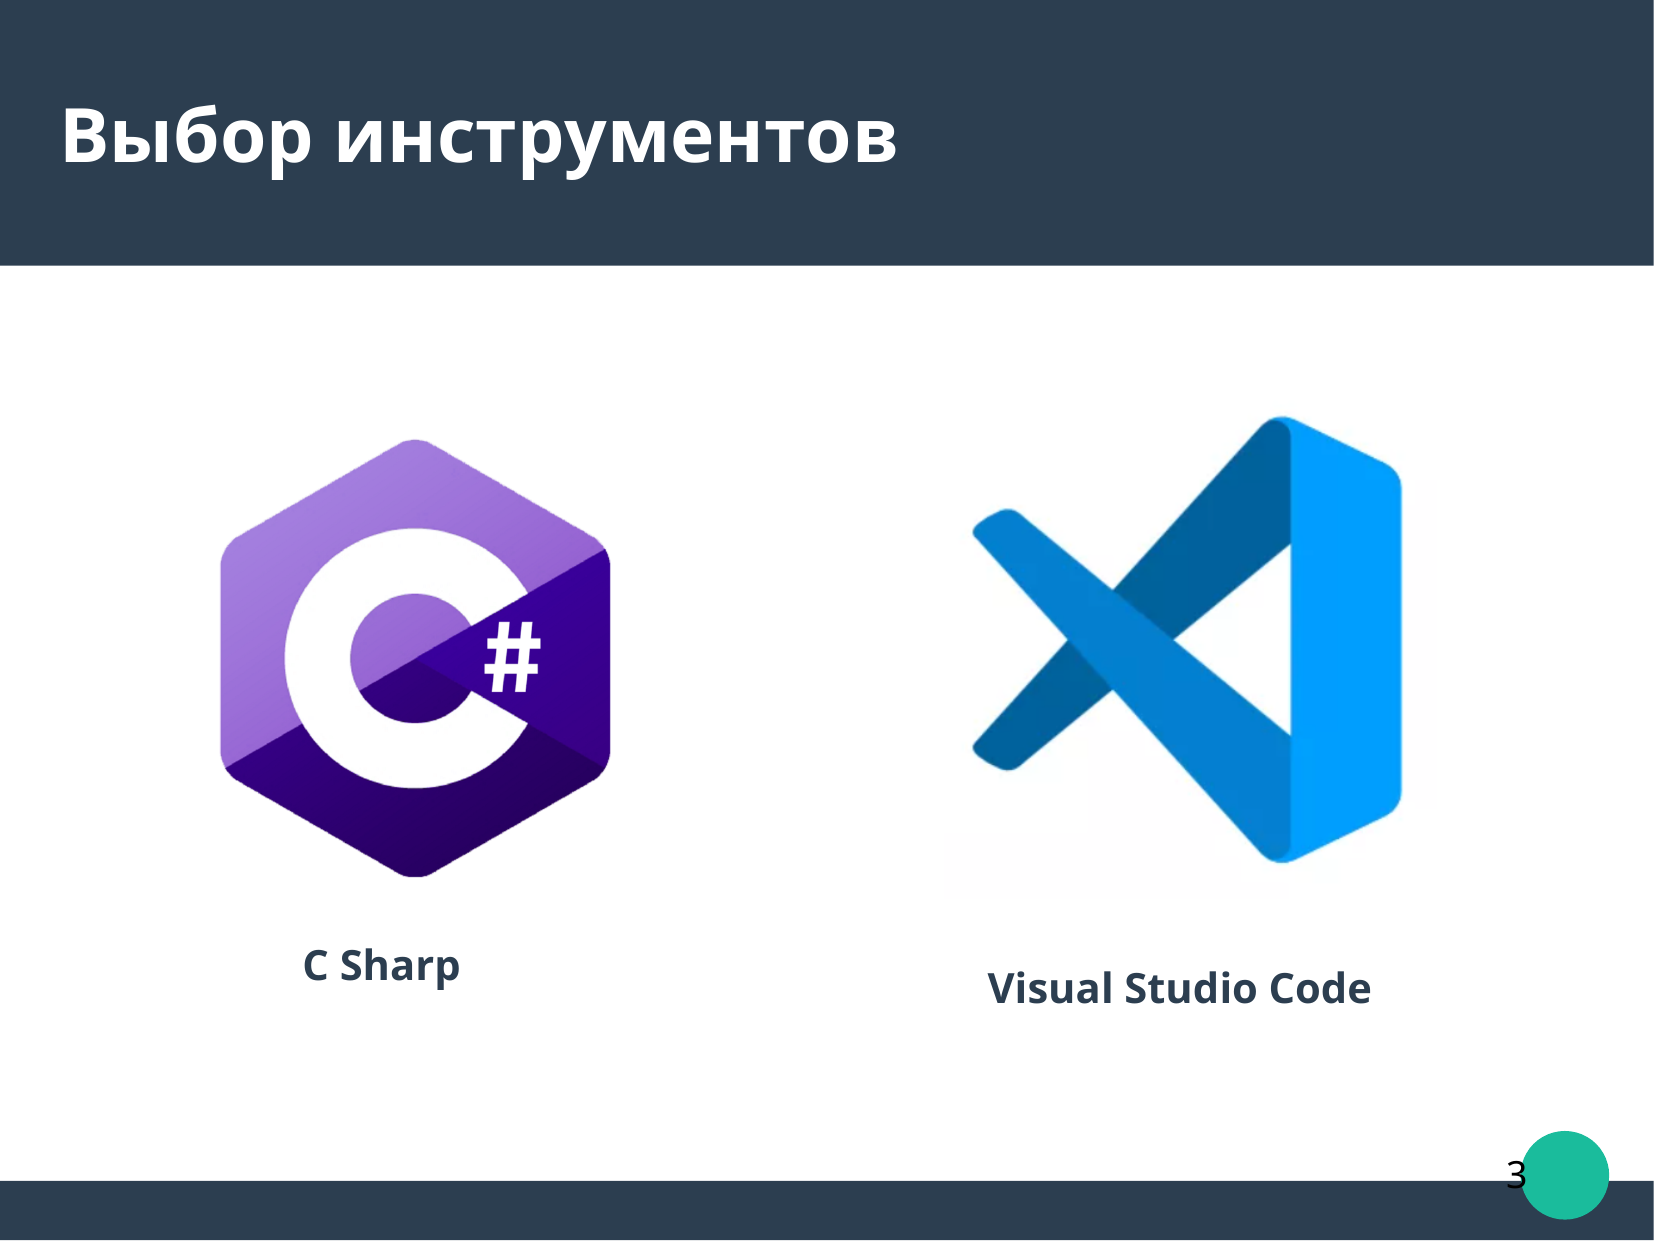

# Выбор инструментов
C Sharp
Visual Studio Code
3